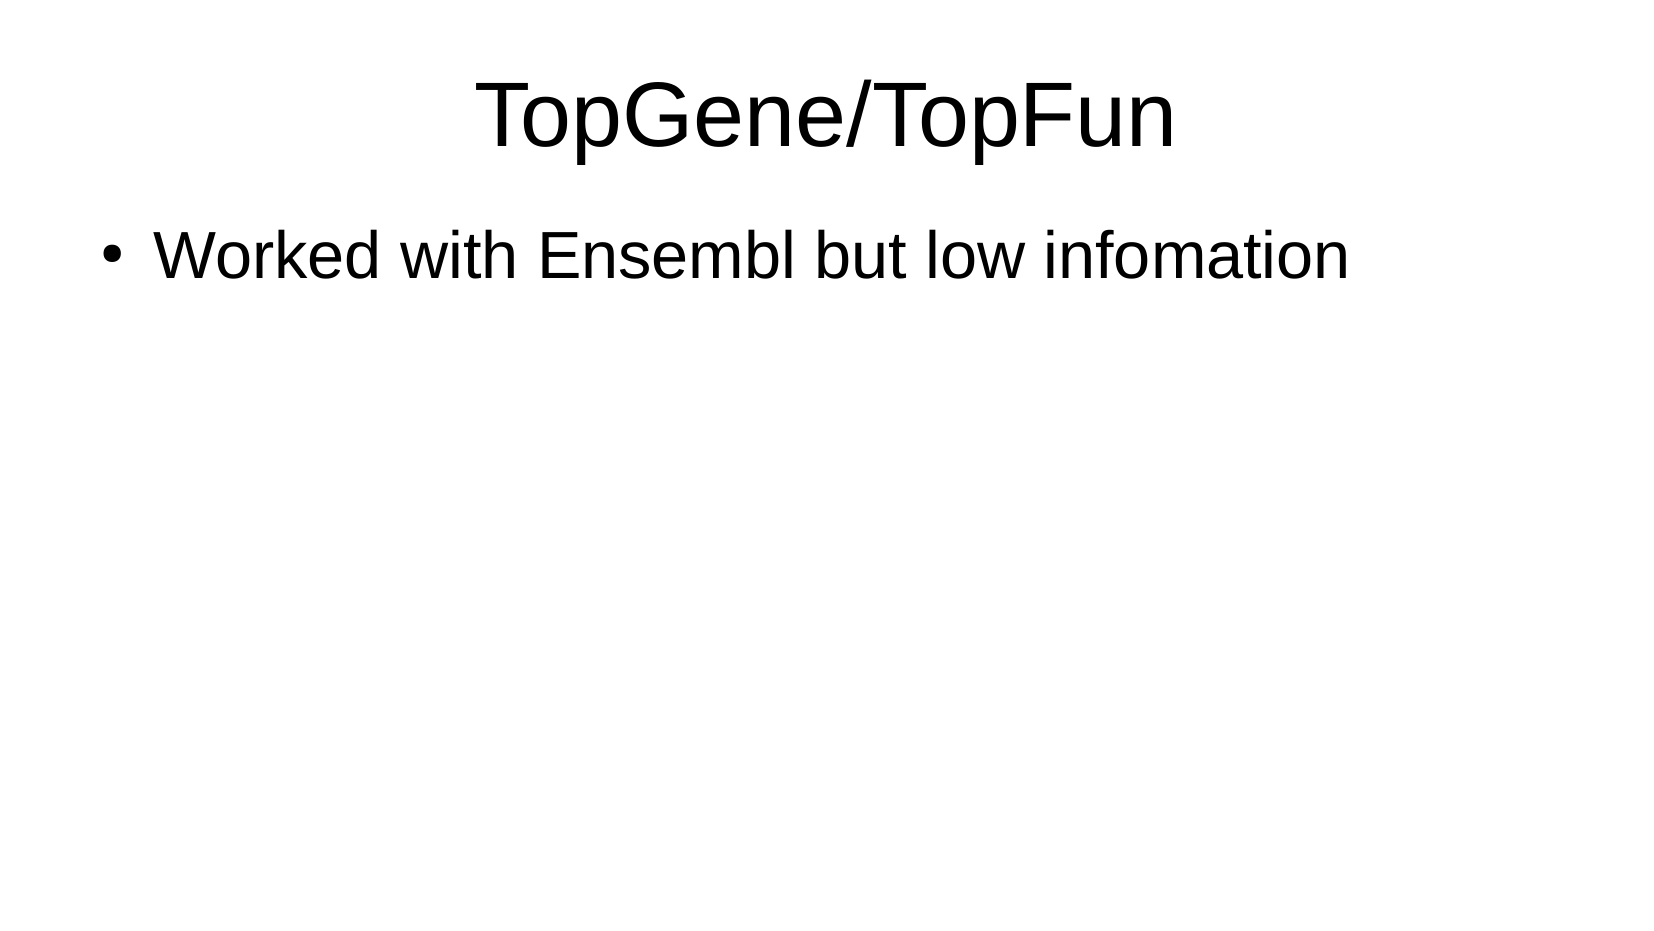

# TopGene/TopFun
Worked with Ensembl but low infomation